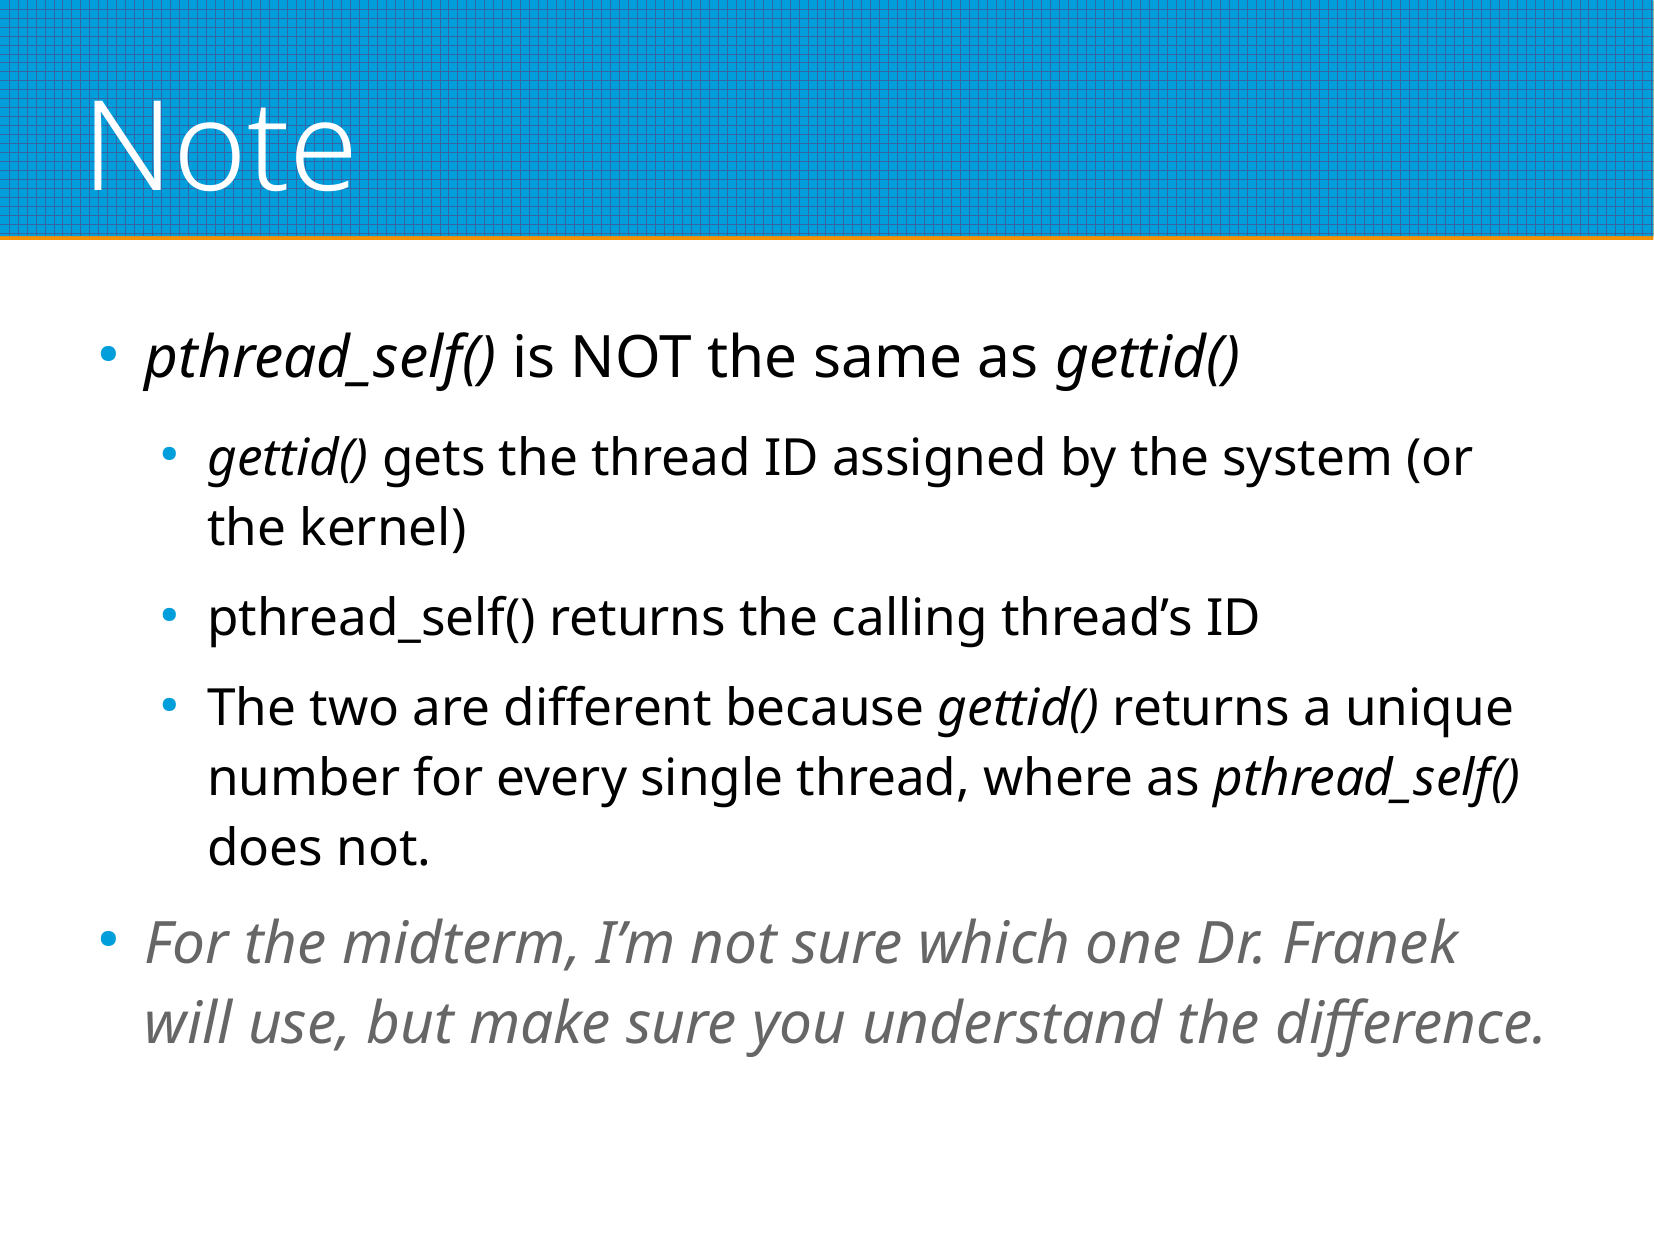

# Note
pthread_self() is NOT the same as gettid()
gettid() gets the thread ID assigned by the system (or the kernel)
pthread_self() returns the calling thread’s ID
The two are different because gettid() returns a unique number for every single thread, where as pthread_self() does not.
For the midterm, I’m not sure which one Dr. Franek will use, but make sure you understand the difference.